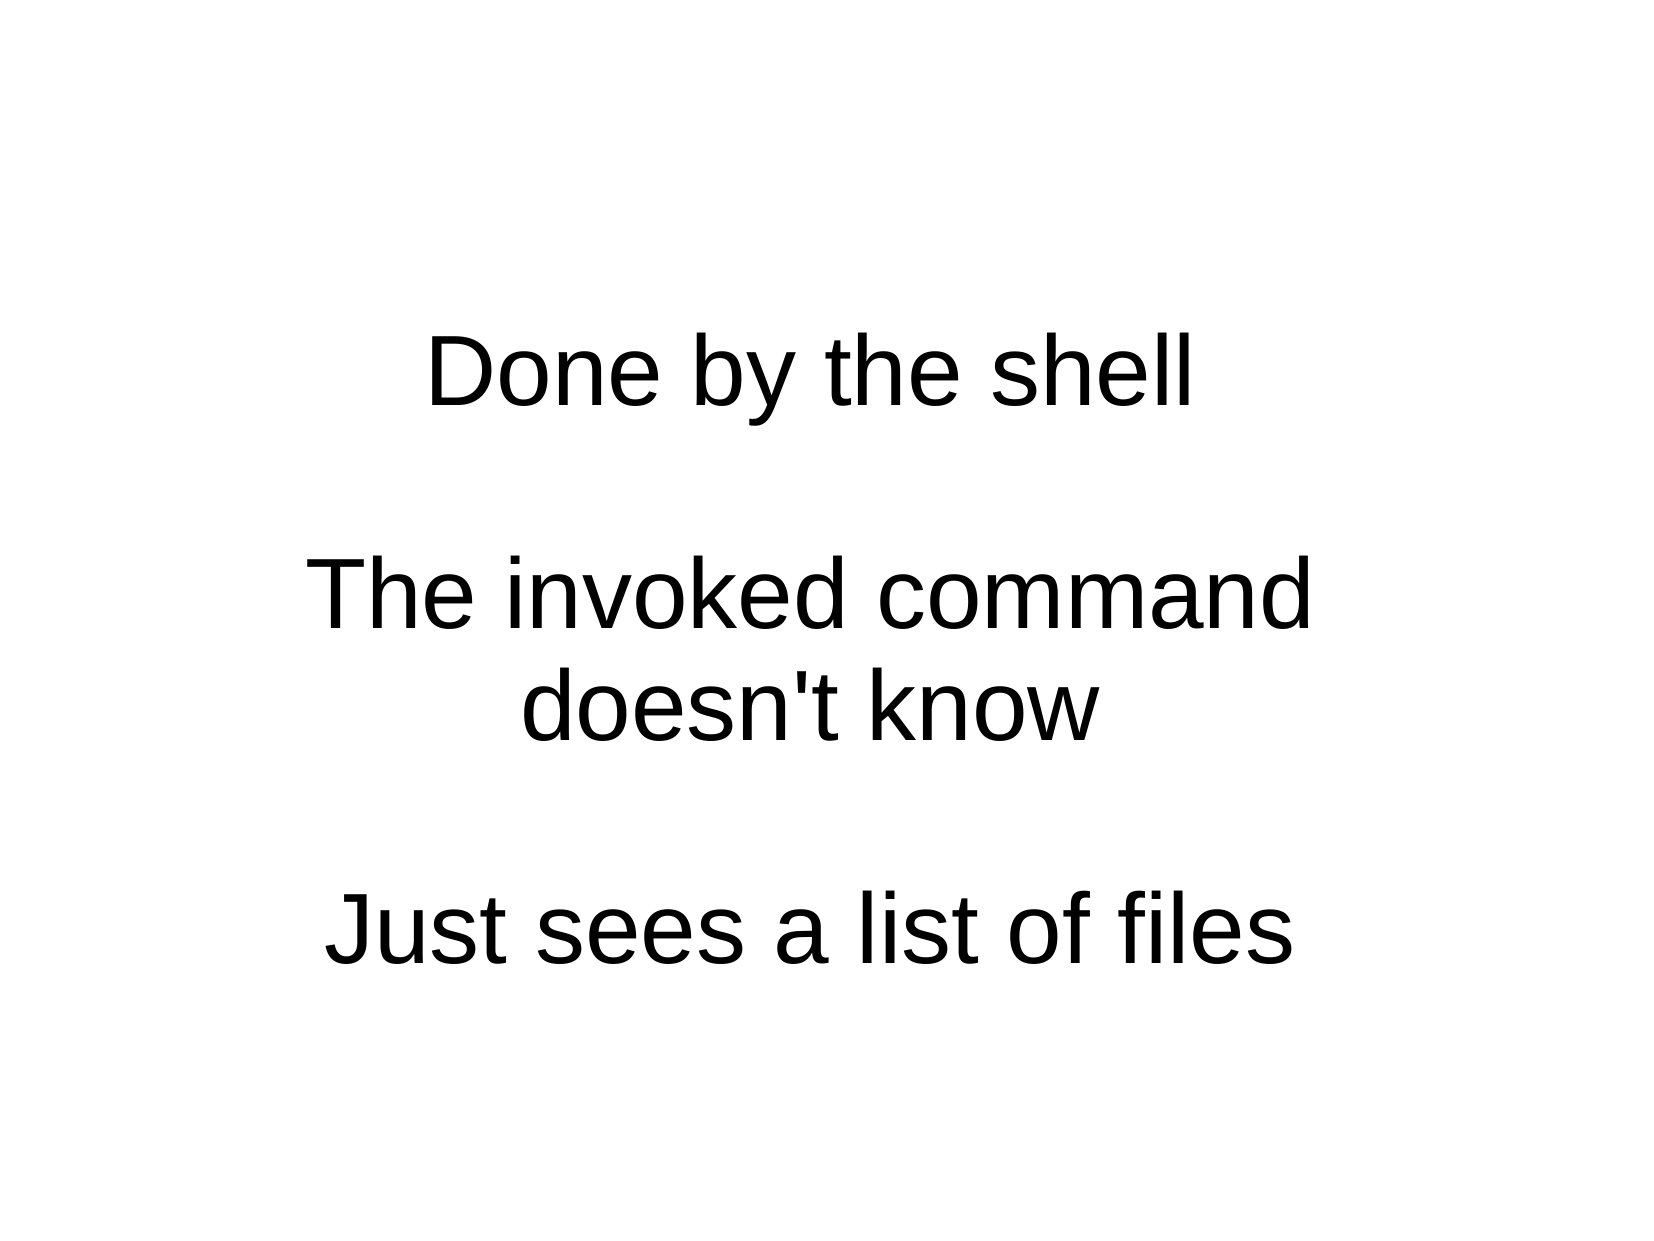

Done by the shell
The invoked command
doesn't know
Just sees a list of files